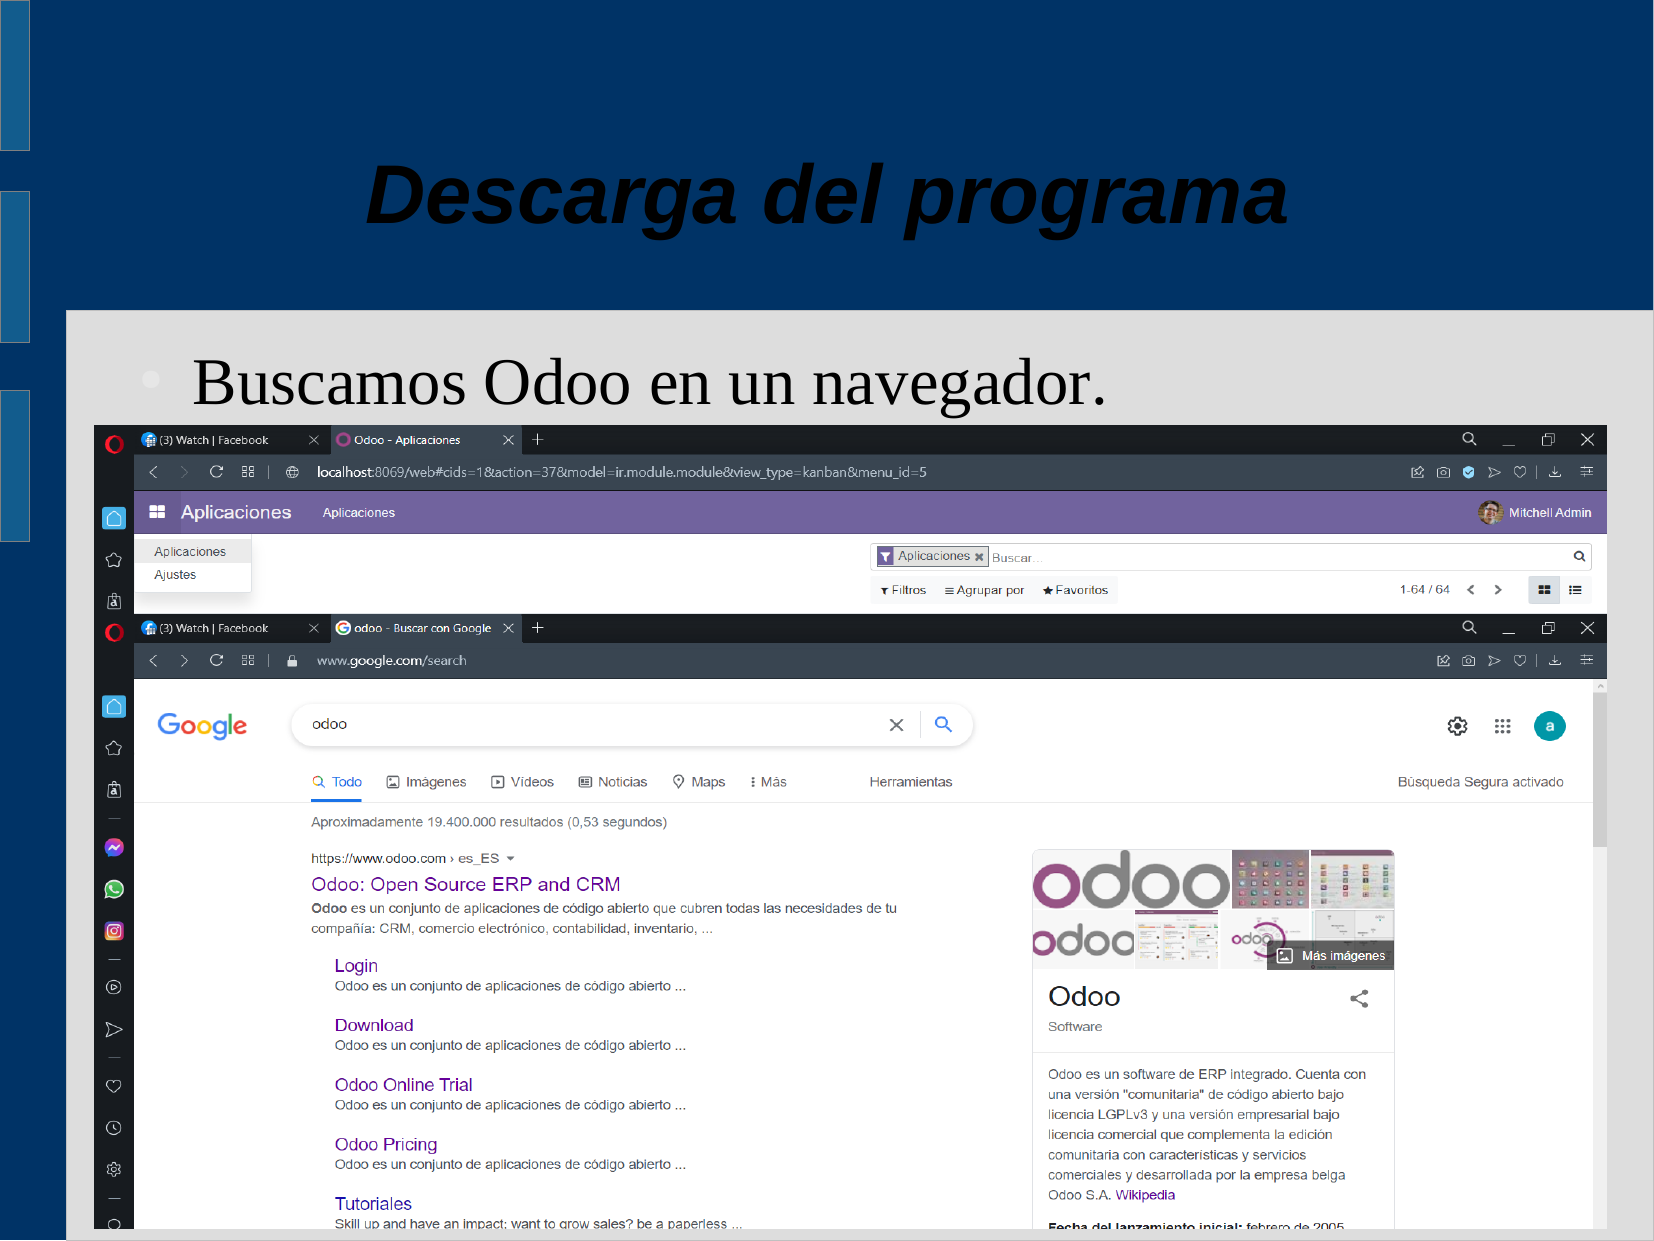

# Descarga del programa
Buscamos Odoo en un navegador.